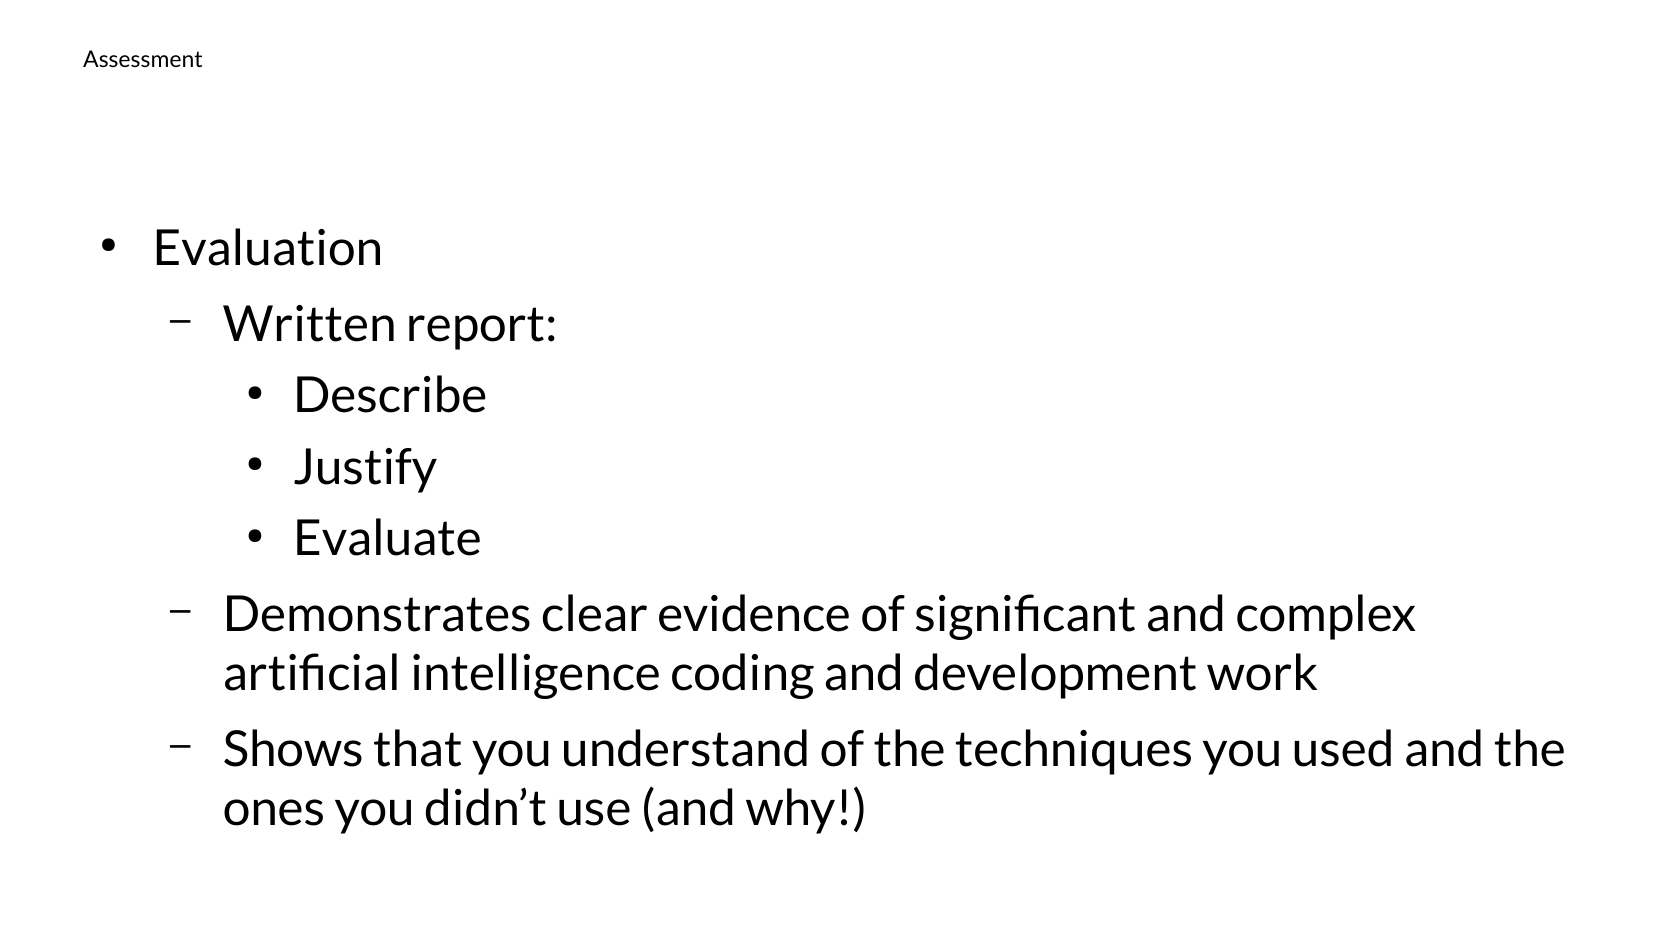

# Assessment
Evaluation
Written report:
Describe
Justify
Evaluate
Demonstrates clear evidence of significant and complex artificial intelligence coding and development work
Shows that you understand of the techniques you used and the ones you didn’t use (and why!)